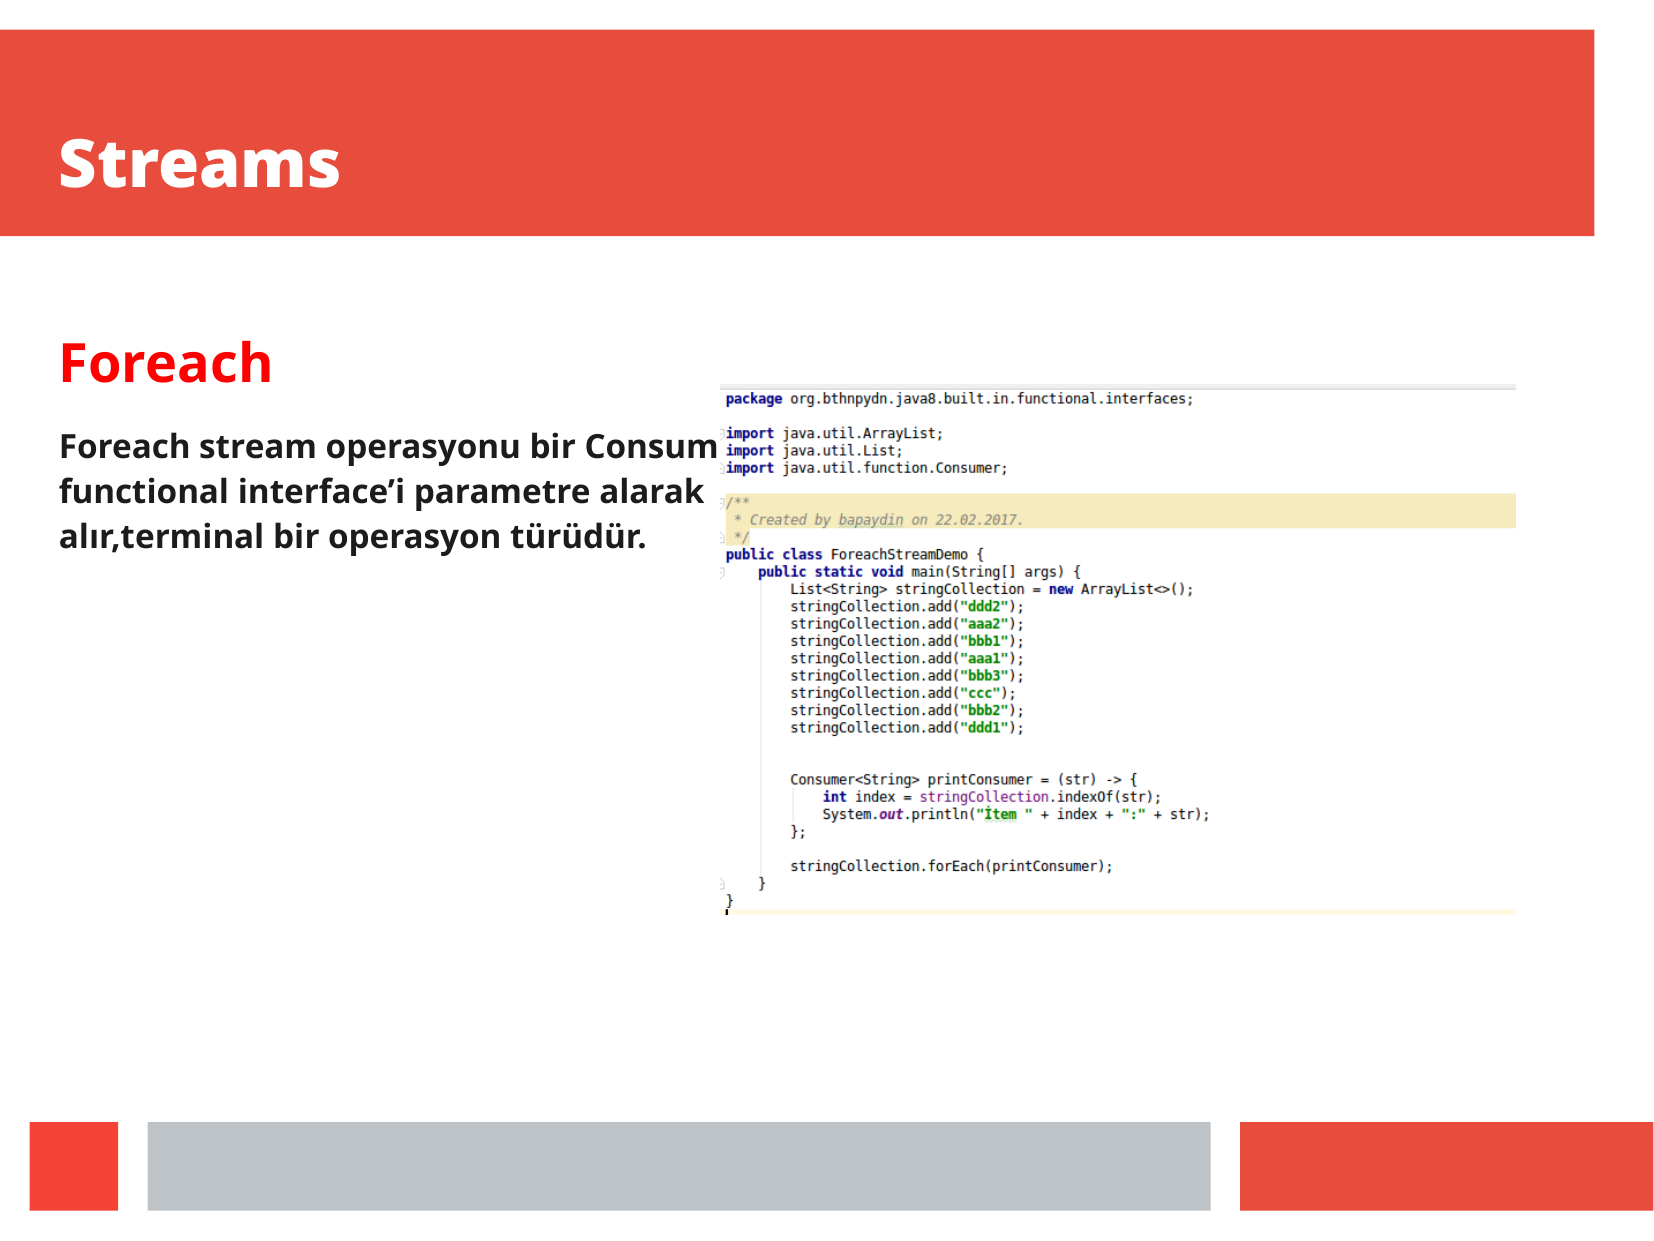

# Streams
Foreach
Foreach stream operasyonu bir Consumer functional interface’i parametre alarak alır,terminal bir operasyon türüdür.